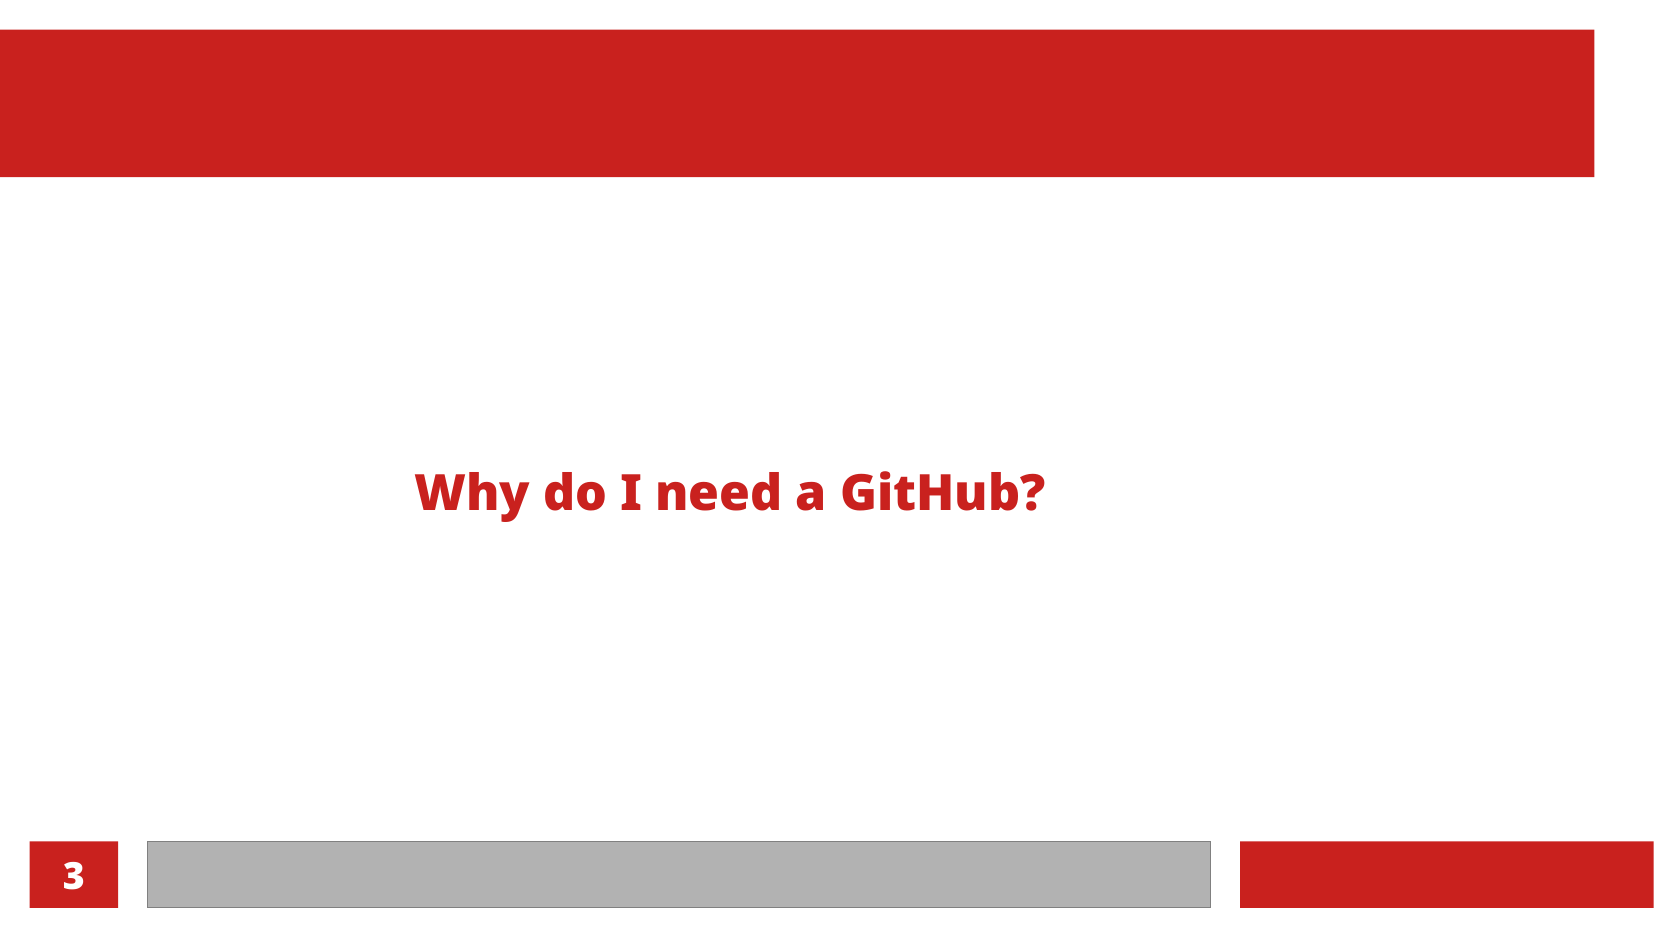

# Why do I need a GitHub?
3